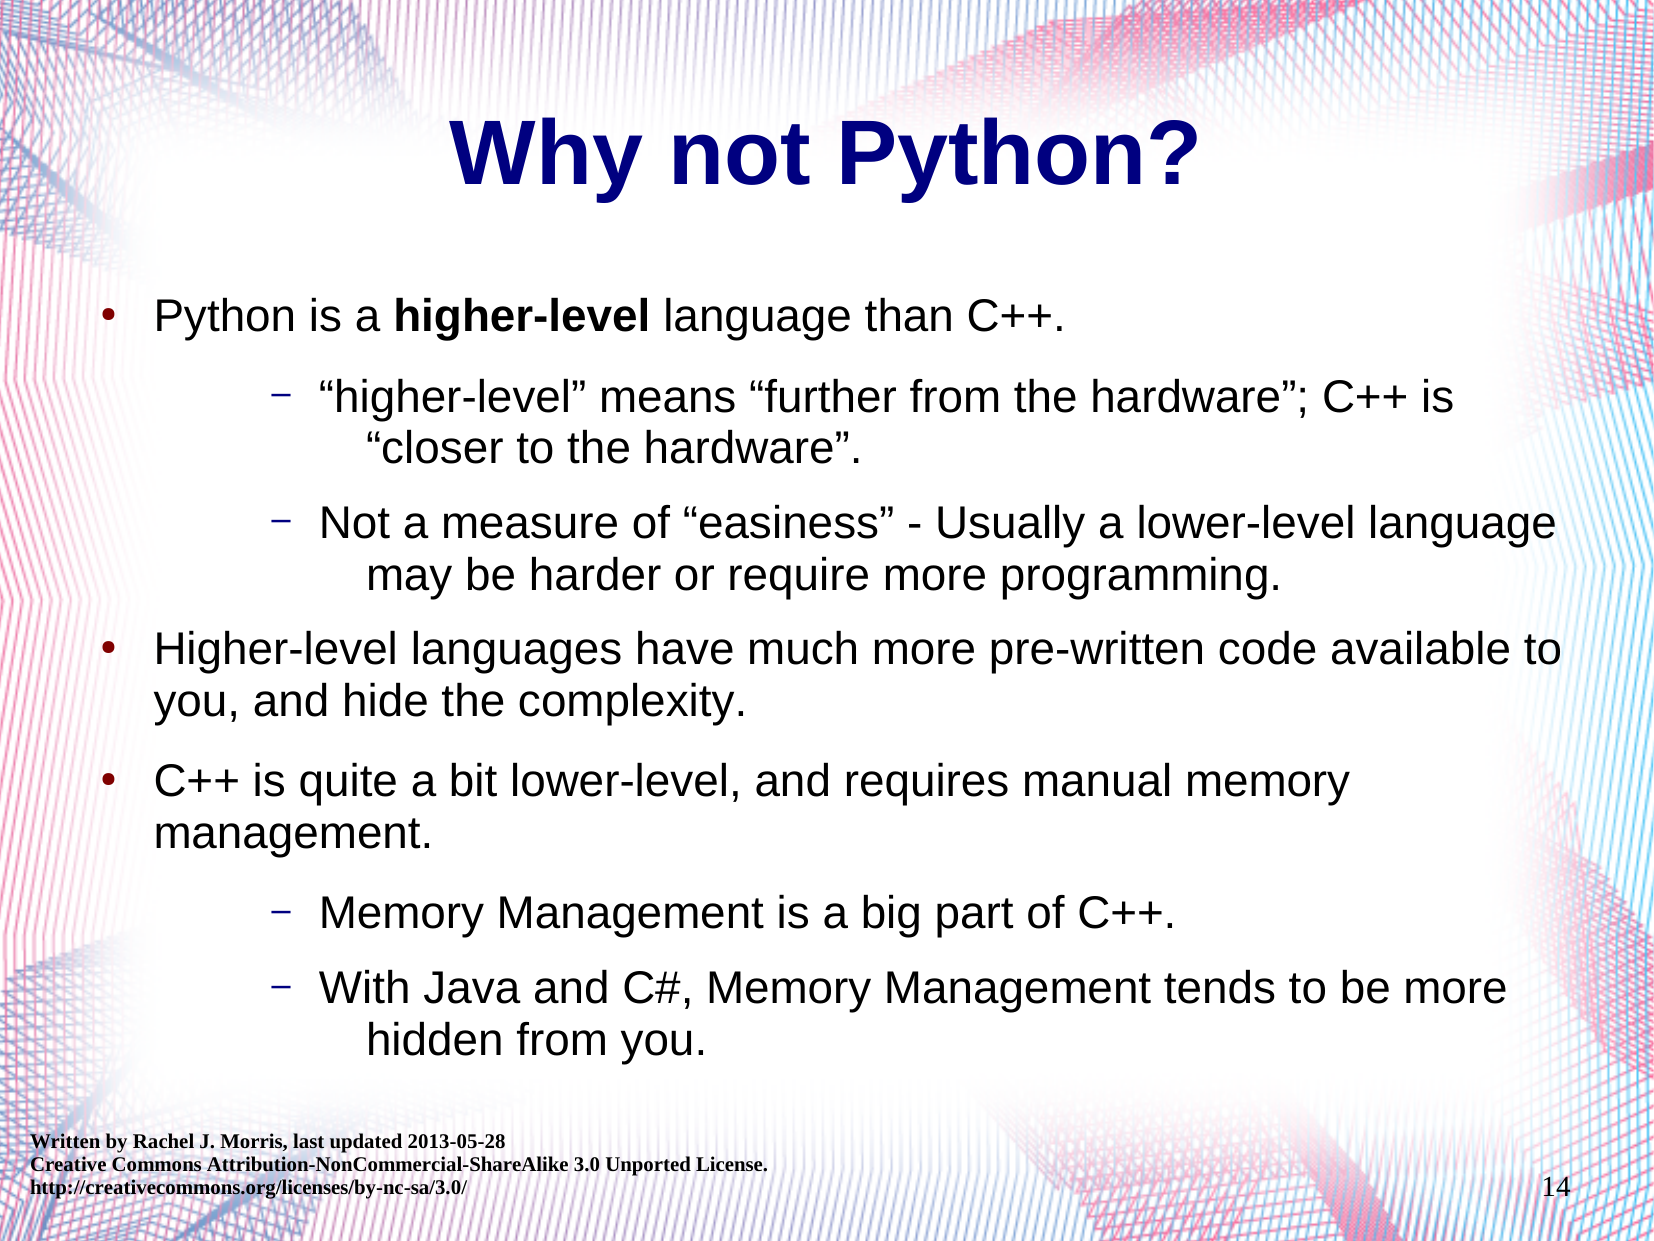

# Why not Python?
Python is a higher-level language than C++.
“higher-level” means “further from the hardware”; C++ is “closer to the hardware”.
Not a measure of “easiness” - Usually a lower-level language may be harder or require more programming.
Higher-level languages have much more pre-written code available to you, and hide the complexity.
C++ is quite a bit lower-level, and requires manual memory management.
Memory Management is a big part of C++.
With Java and C#, Memory Management tends to be more hidden from you.
14